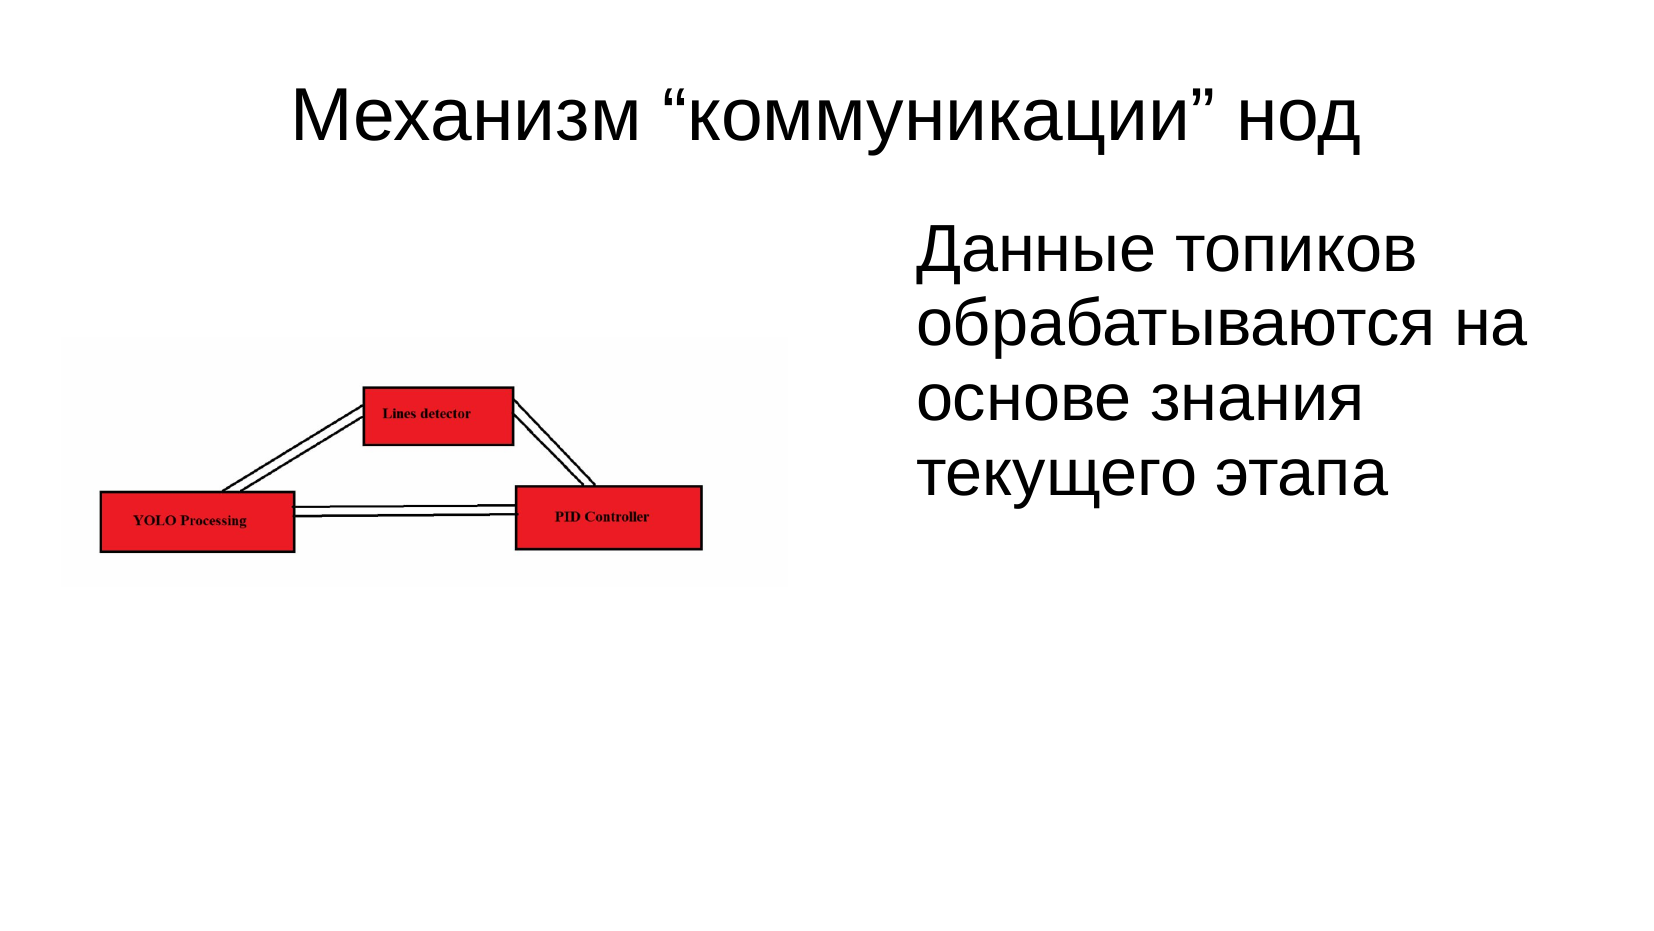

# Механизм “коммуникации” нод
Данные топиков обрабатываются на основе знания текущего этапа